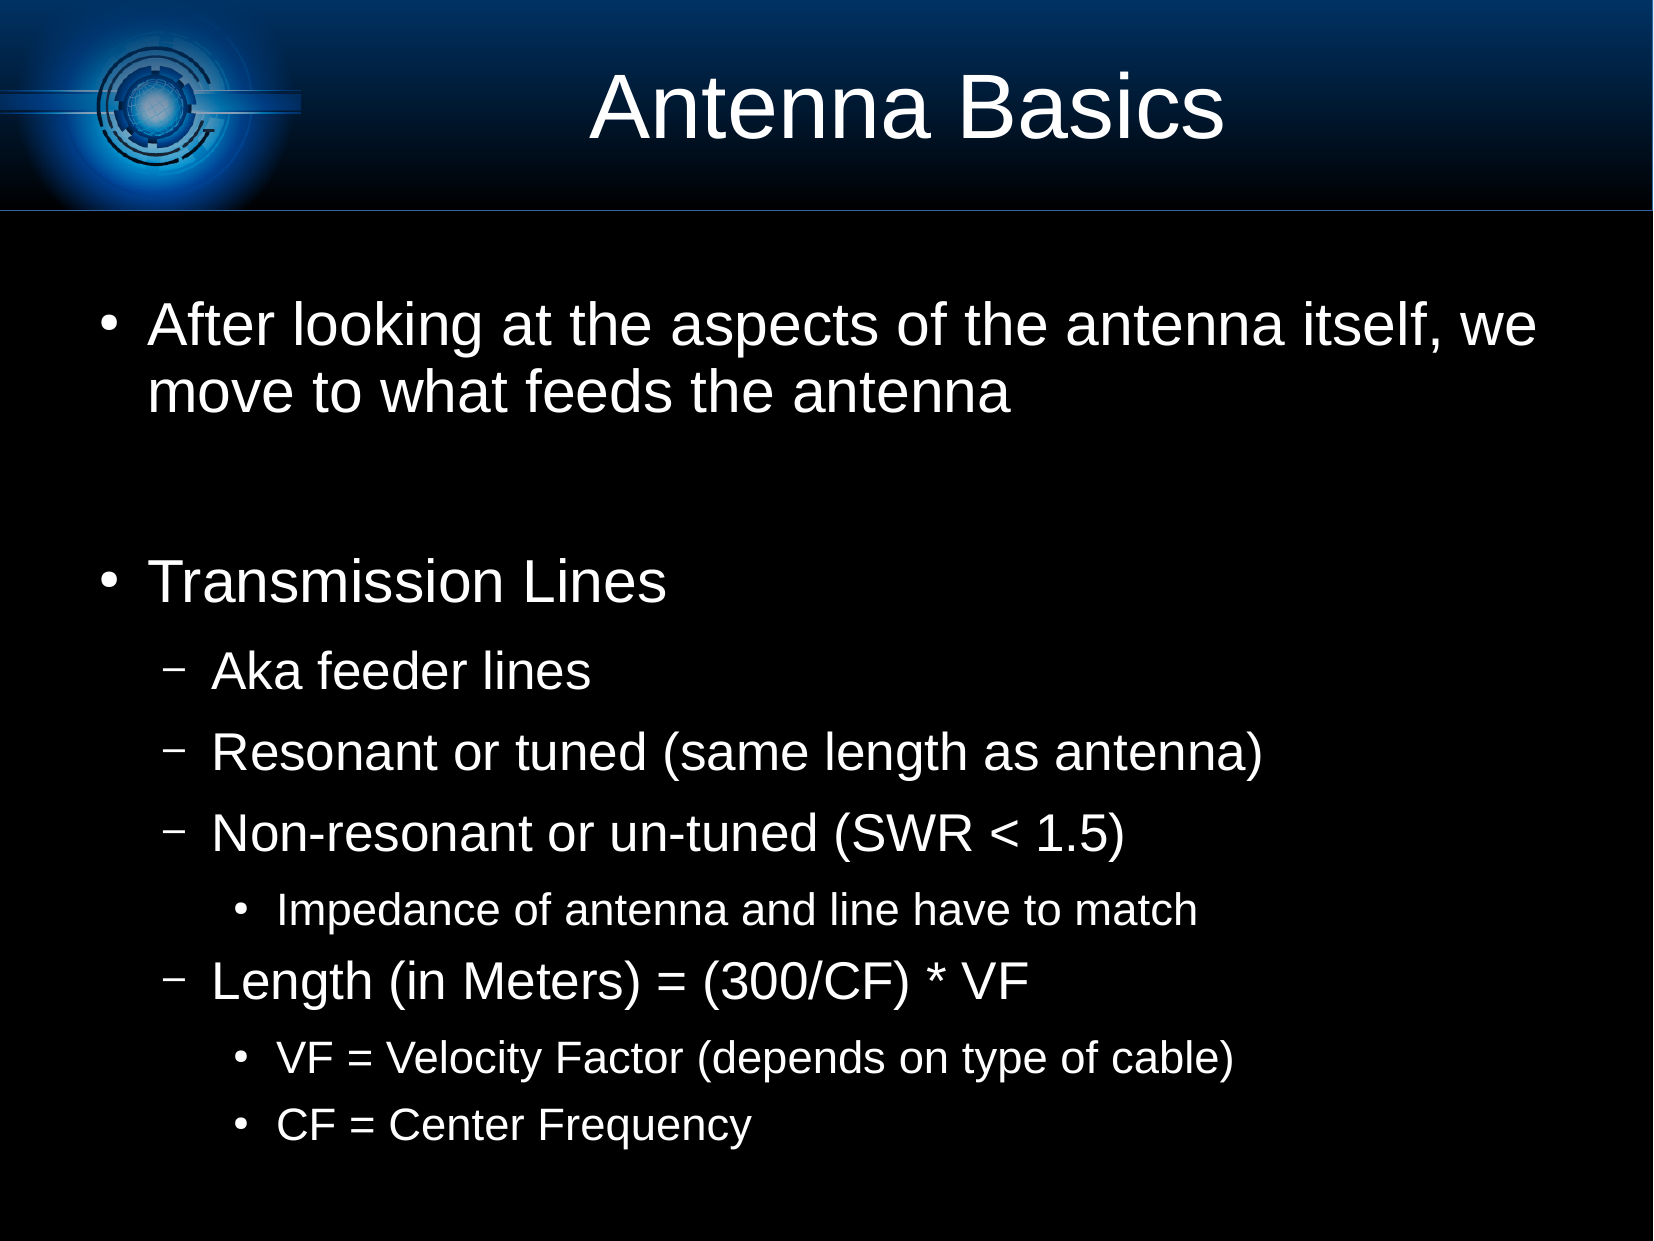

# Antenna Basics
After looking at the aspects of the antenna itself, we move to what feeds the antenna
Transmission Lines
Aka feeder lines
Resonant or tuned (same length as antenna)
Non-resonant or un-tuned (SWR < 1.5)
Impedance of antenna and line have to match
Length (in Meters) = (300/CF) * VF
VF = Velocity Factor (depends on type of cable)
CF = Center Frequency